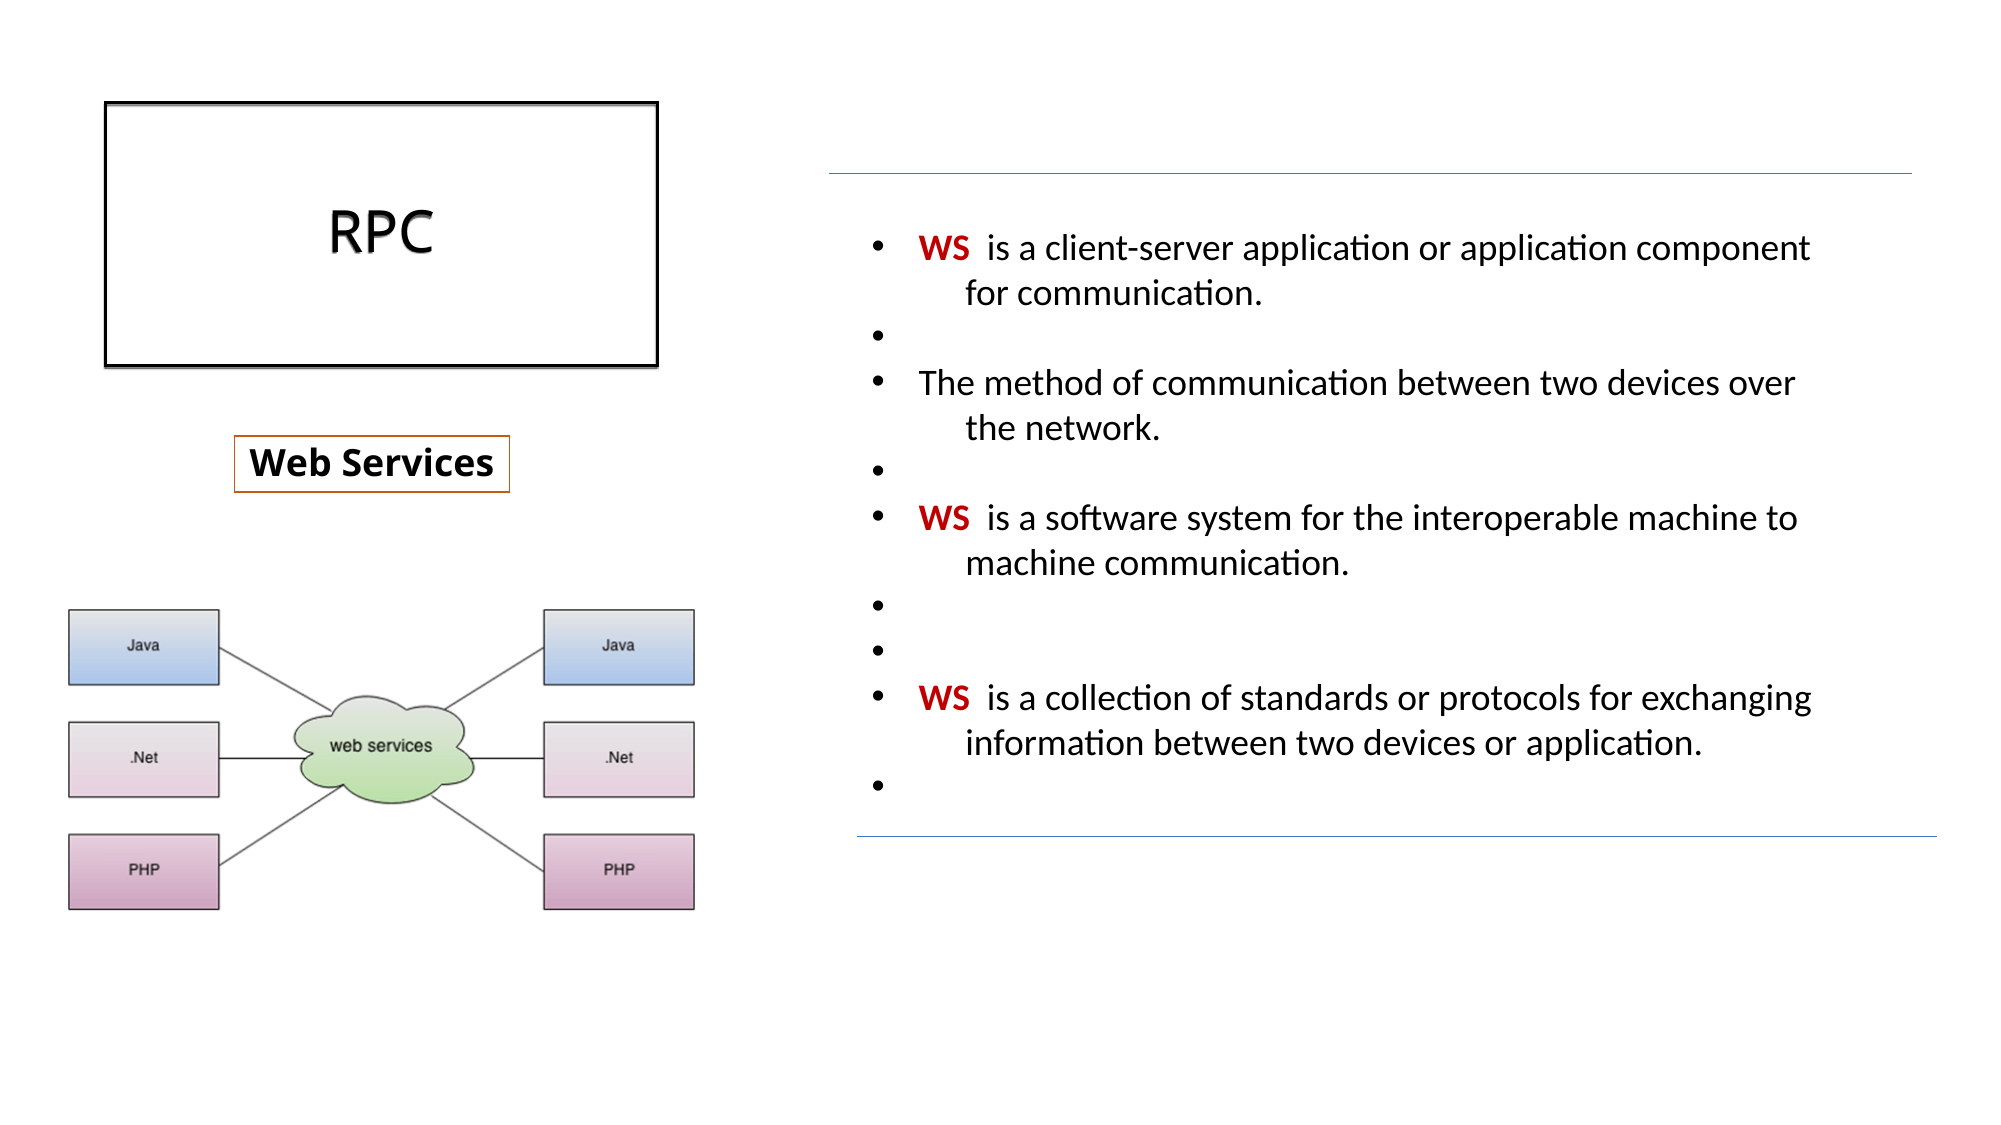

# RPC
WS is a client-server application or application component for communication.
The method of communication between two devices over the network.
WS is a software system for the interoperable machine to machine communication.
WS is a collection of standards or protocols for exchanging information between two devices or application.
Web Services